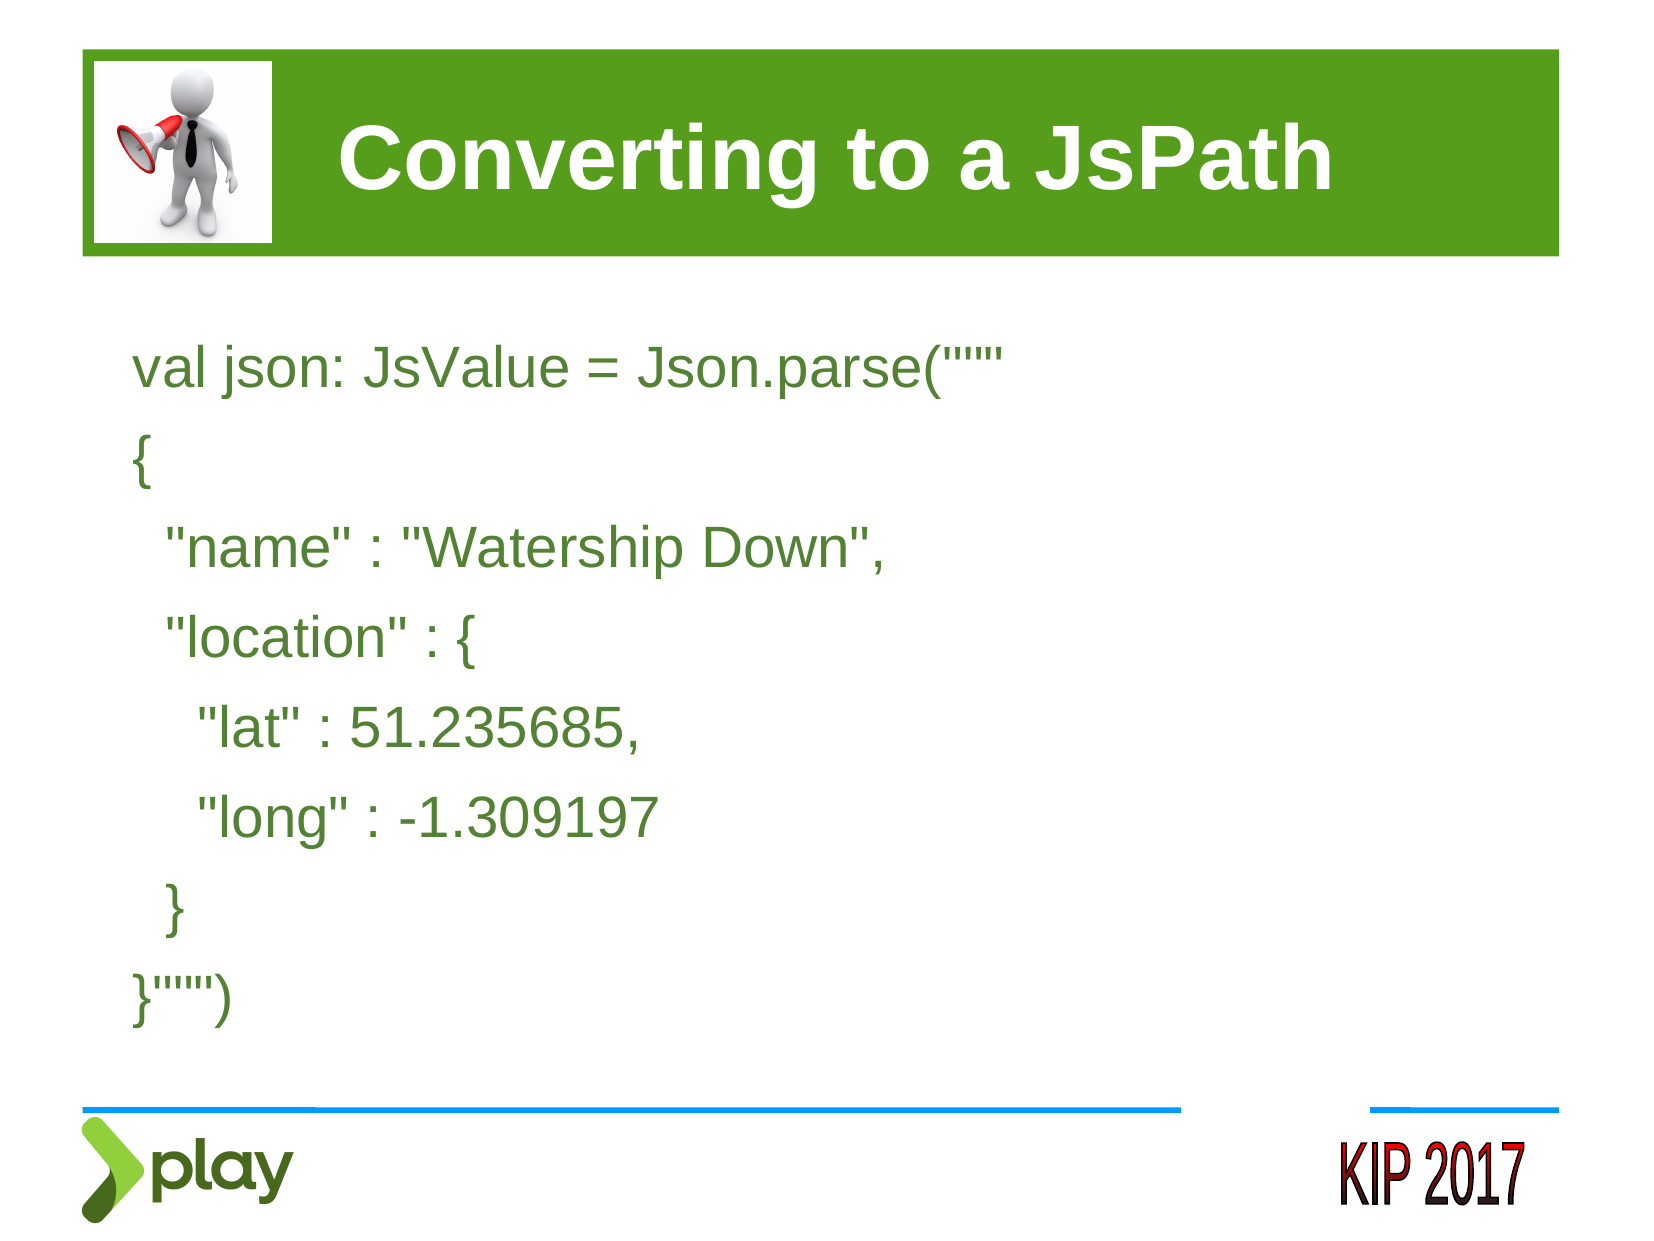

# Converting to a JsPath
val json: JsValue = Json.parse("""
{
 "name" : "Watership Down",
 "location" : {
 "lat" : 51.235685,
 "long" : -1.309197
 }
}""")